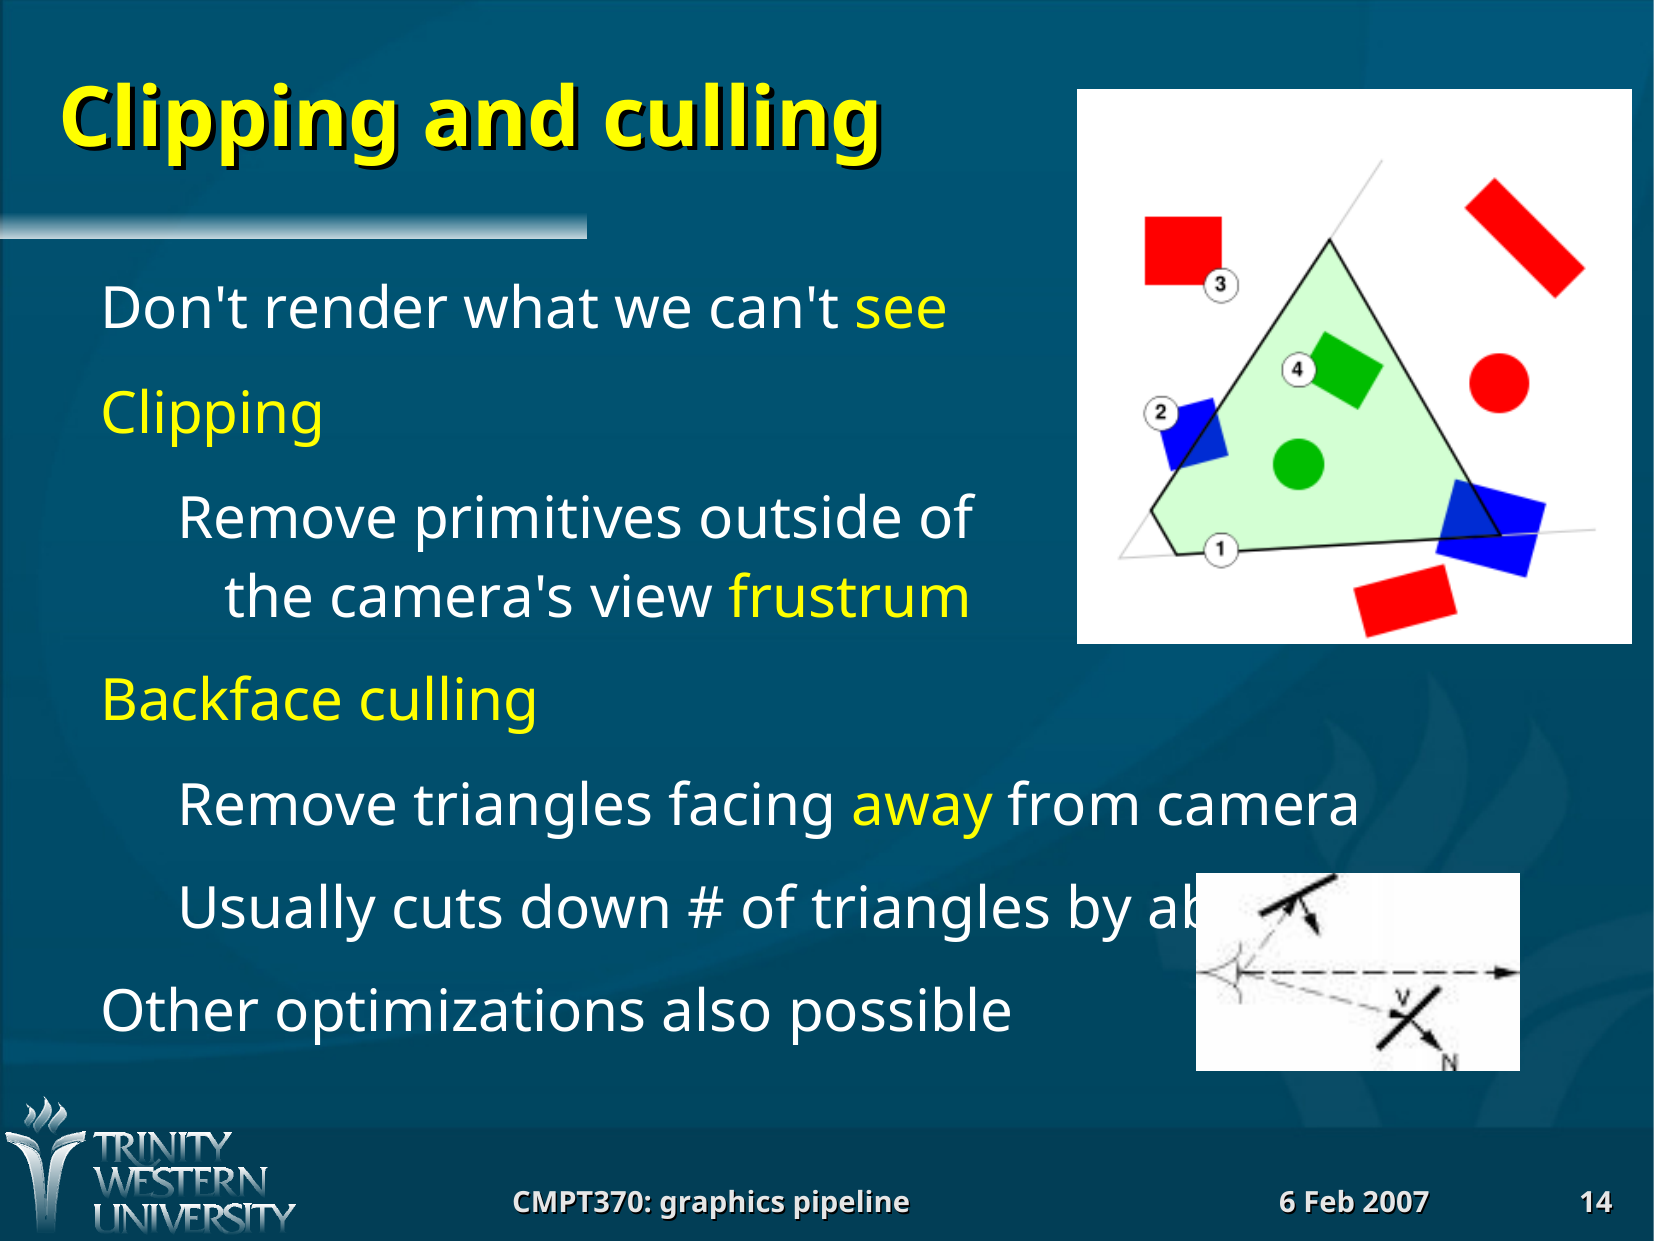

# Clipping and culling
Don't render what we can't see
Clipping
Remove primitives outside of
the camera's view frustrum
Backface culling
Remove triangles facing away from camera
Usually cuts down # of triangles by about 50%!
Other optimizations also possible
CMPT370: graphics pipeline
6 Feb 2007
14